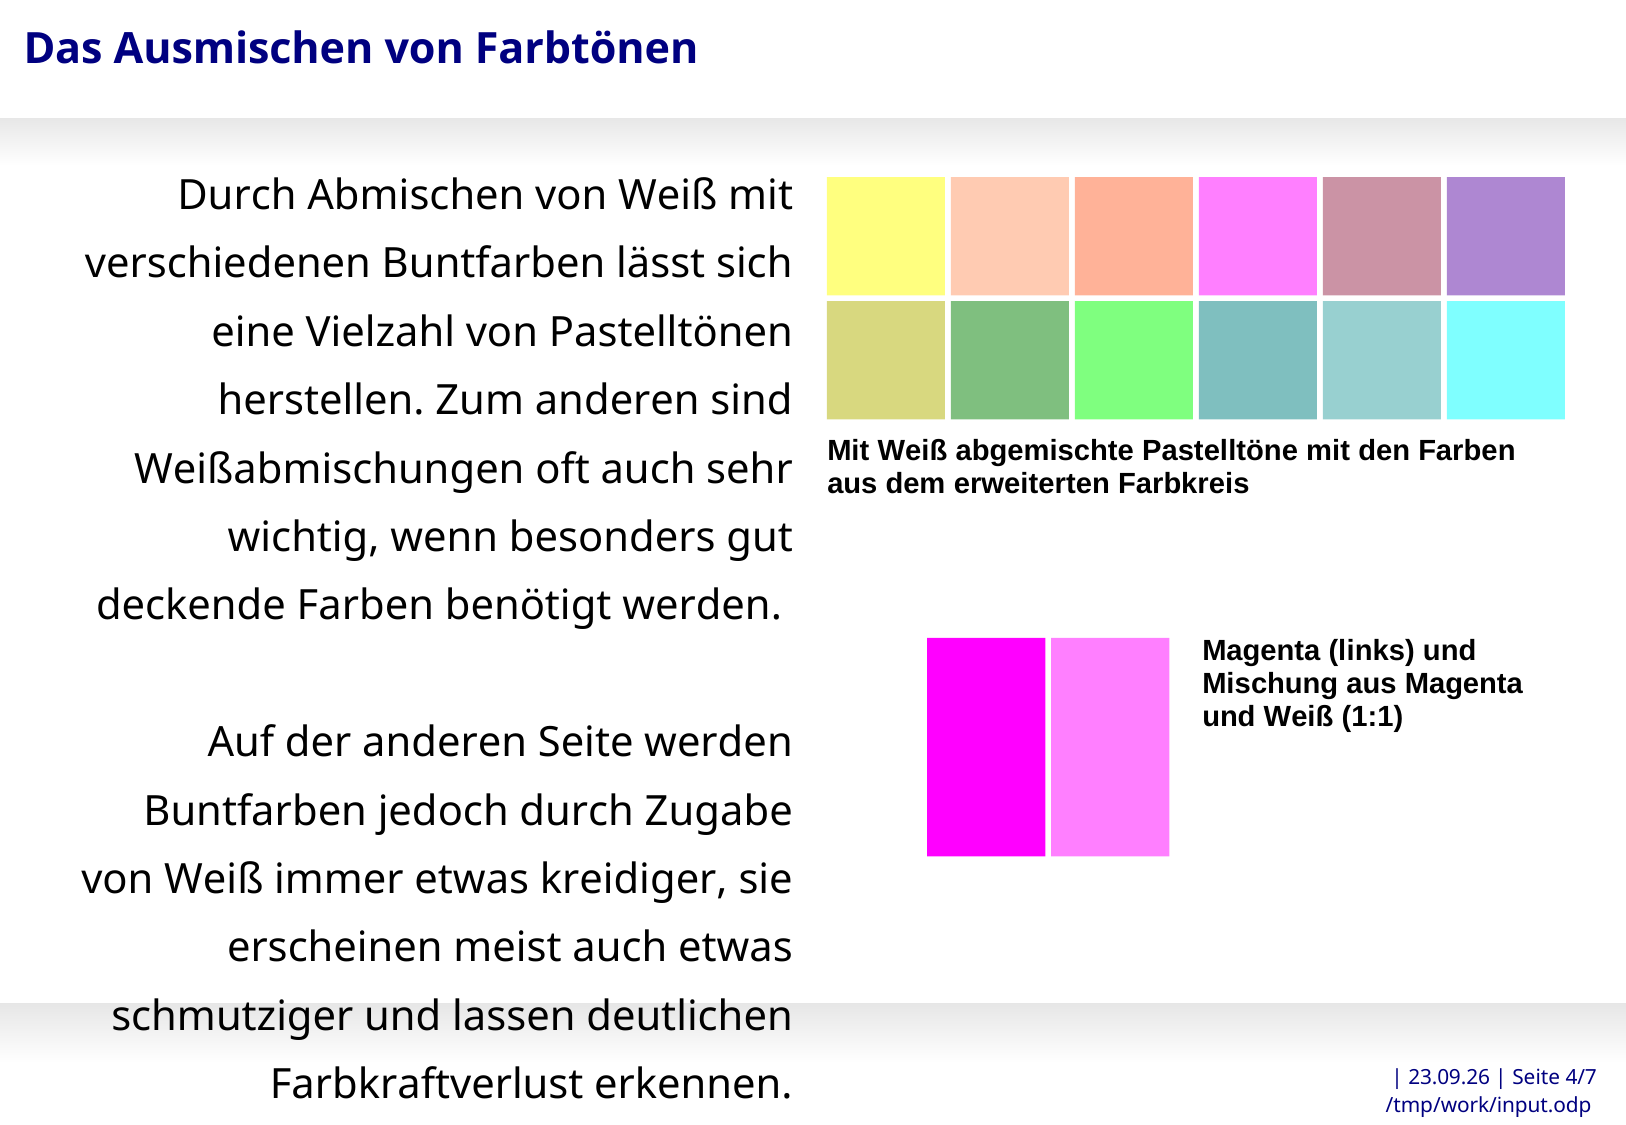

# Das Ausmischen von Farbtönen
Durch Abmischen von Weiß mit verschiedenen Buntfarben lässt sich eine Vielzahl von Pastelltönen herstellen. Zum anderen sind Weißabmischungen oft auch sehr wichtig, wenn besonders gut deckende Farben benötigt werden.
Auf der anderen Seite werden Buntfarben jedoch durch Zugabe von Weiß immer etwas kreidiger, sie erscheinen meist auch etwas schmutziger und lassen deutlichen Farbkraftverlust erkennen.
Mit Weiß abgemischte Pastelltöne mit den Farben aus dem erweiterten Farbkreis
Magenta (links) und Mischung aus Magenta und Weiß (1:1)